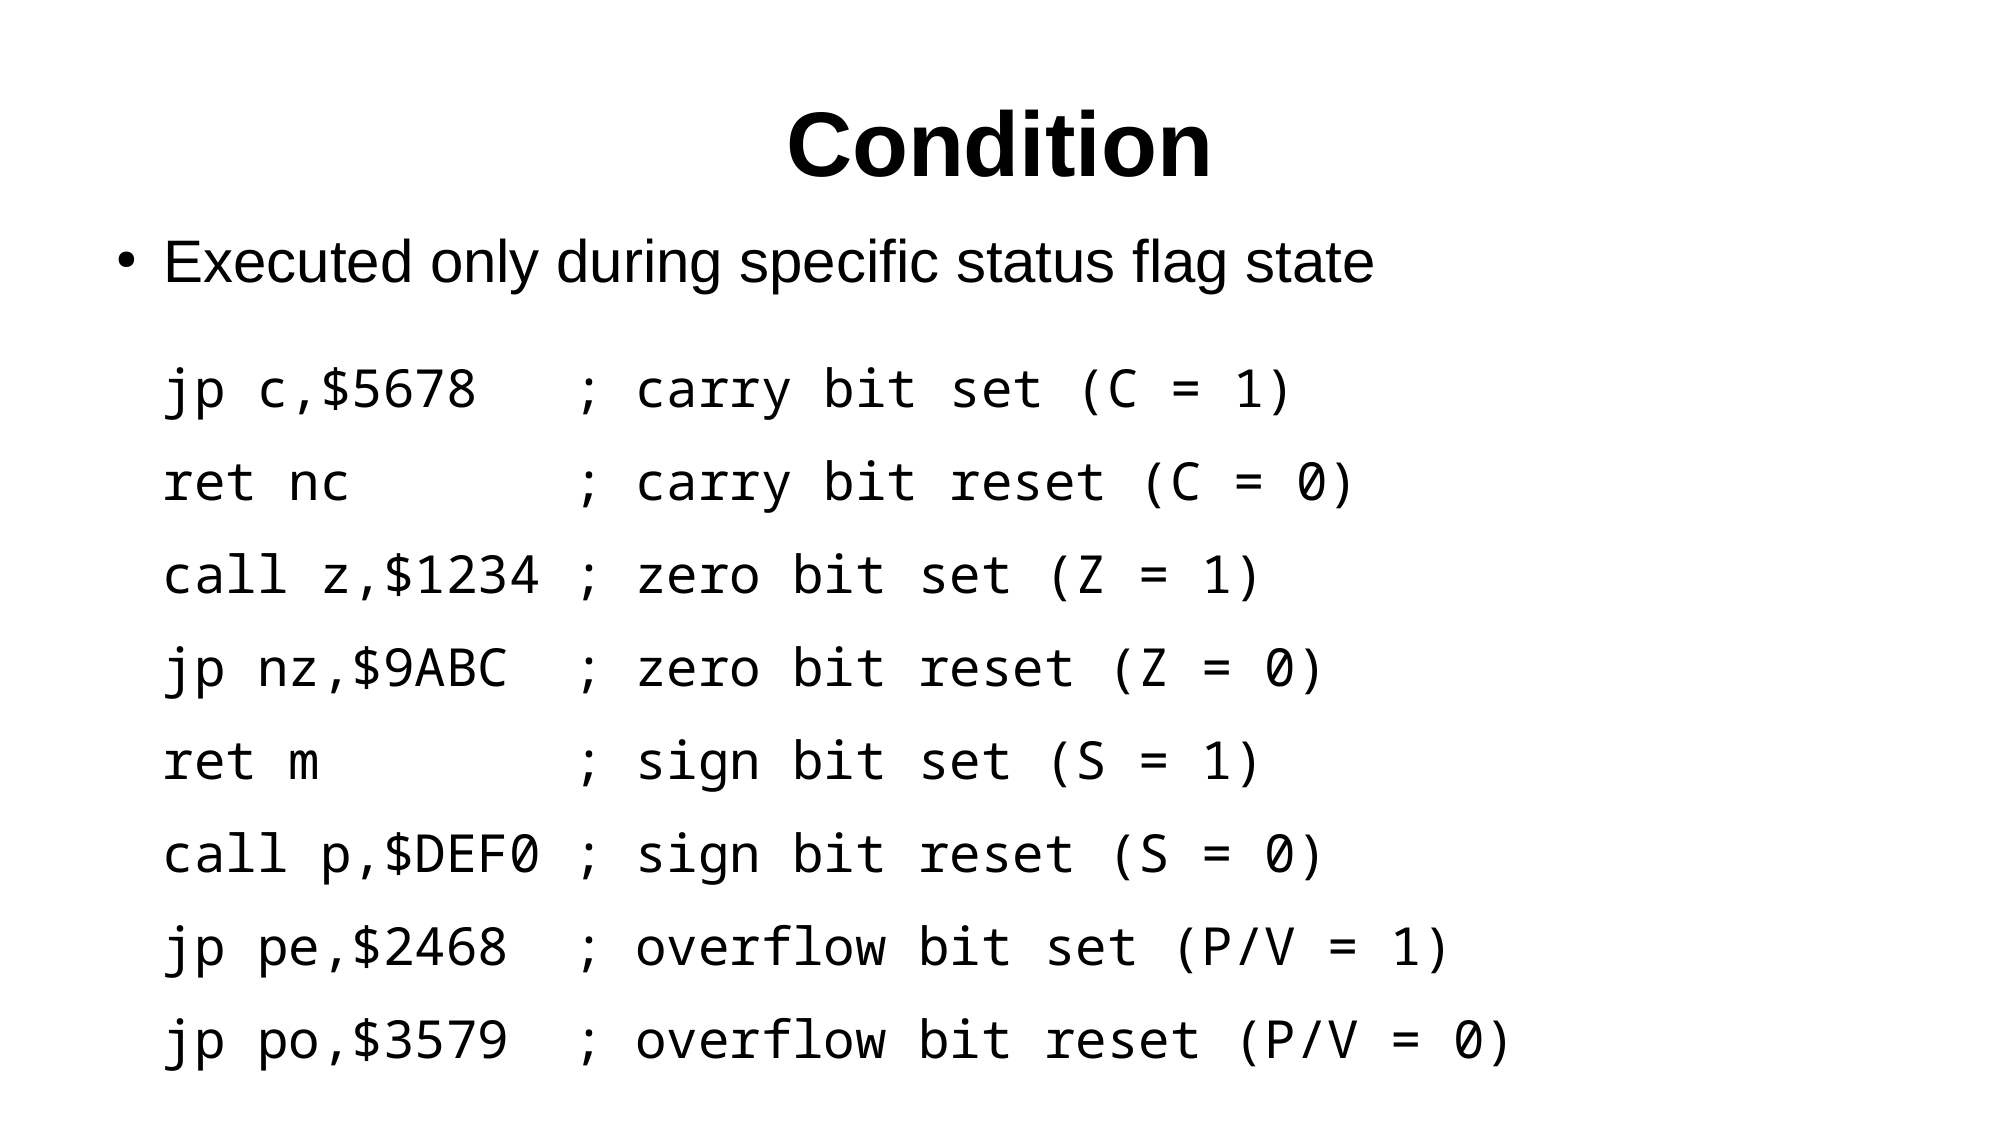

# Condition
Executed only during specific status flag state
 jp c,$5678 ; carry bit set (C = 1)
 ret nc ; carry bit reset (C = 0)
 call z,$1234 ; zero bit set (Z = 1)
 jp nz,$9ABC ; zero bit reset (Z = 0)
 ret m ; sign bit set (S = 1)
 call p,$DEF0 ; sign bit reset (S = 0)
 jp pe,$2468 ; overflow bit set (P/V = 1)
 jp po,$3579 ; overflow bit reset (P/V = 0)